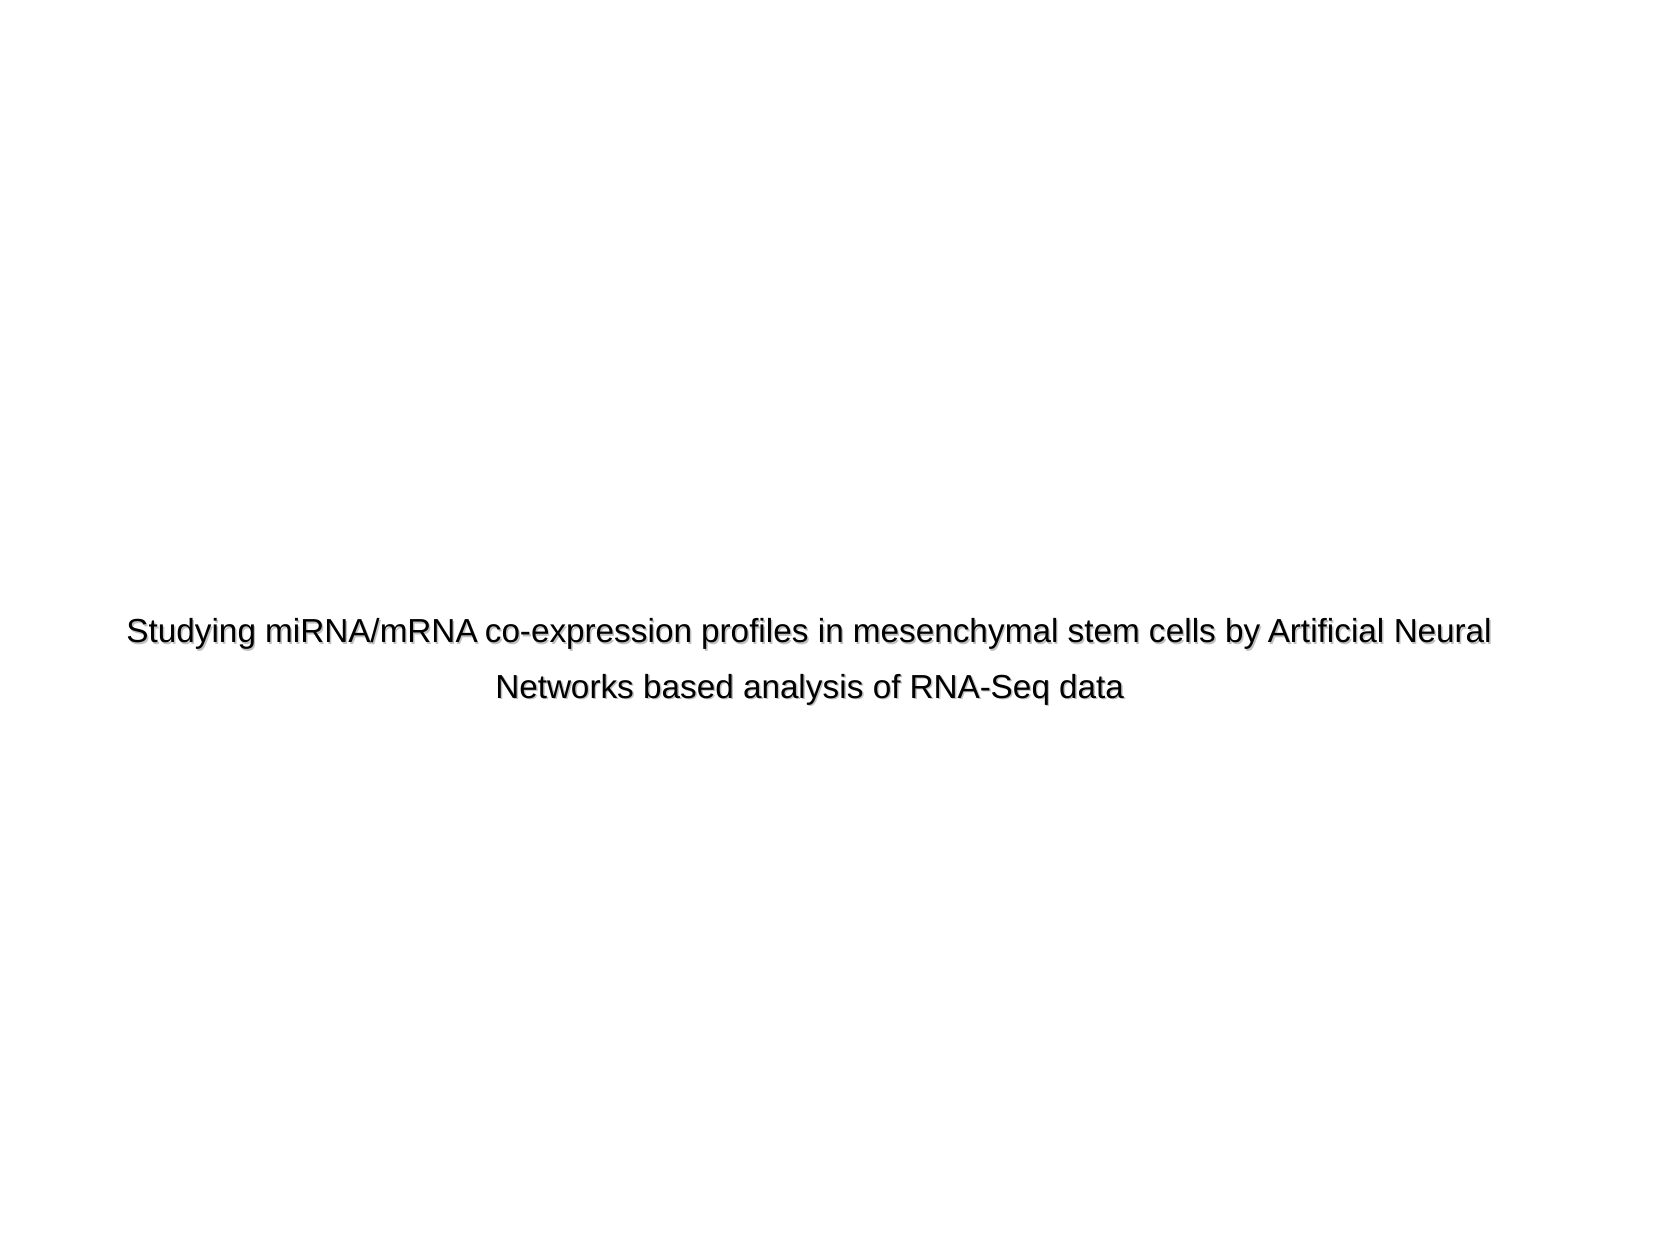

# Studying miRNA/mRNA co-expression profiles in mesenchymal stem cells by Artificial Neural Networks based analysis of RNA-Seq data